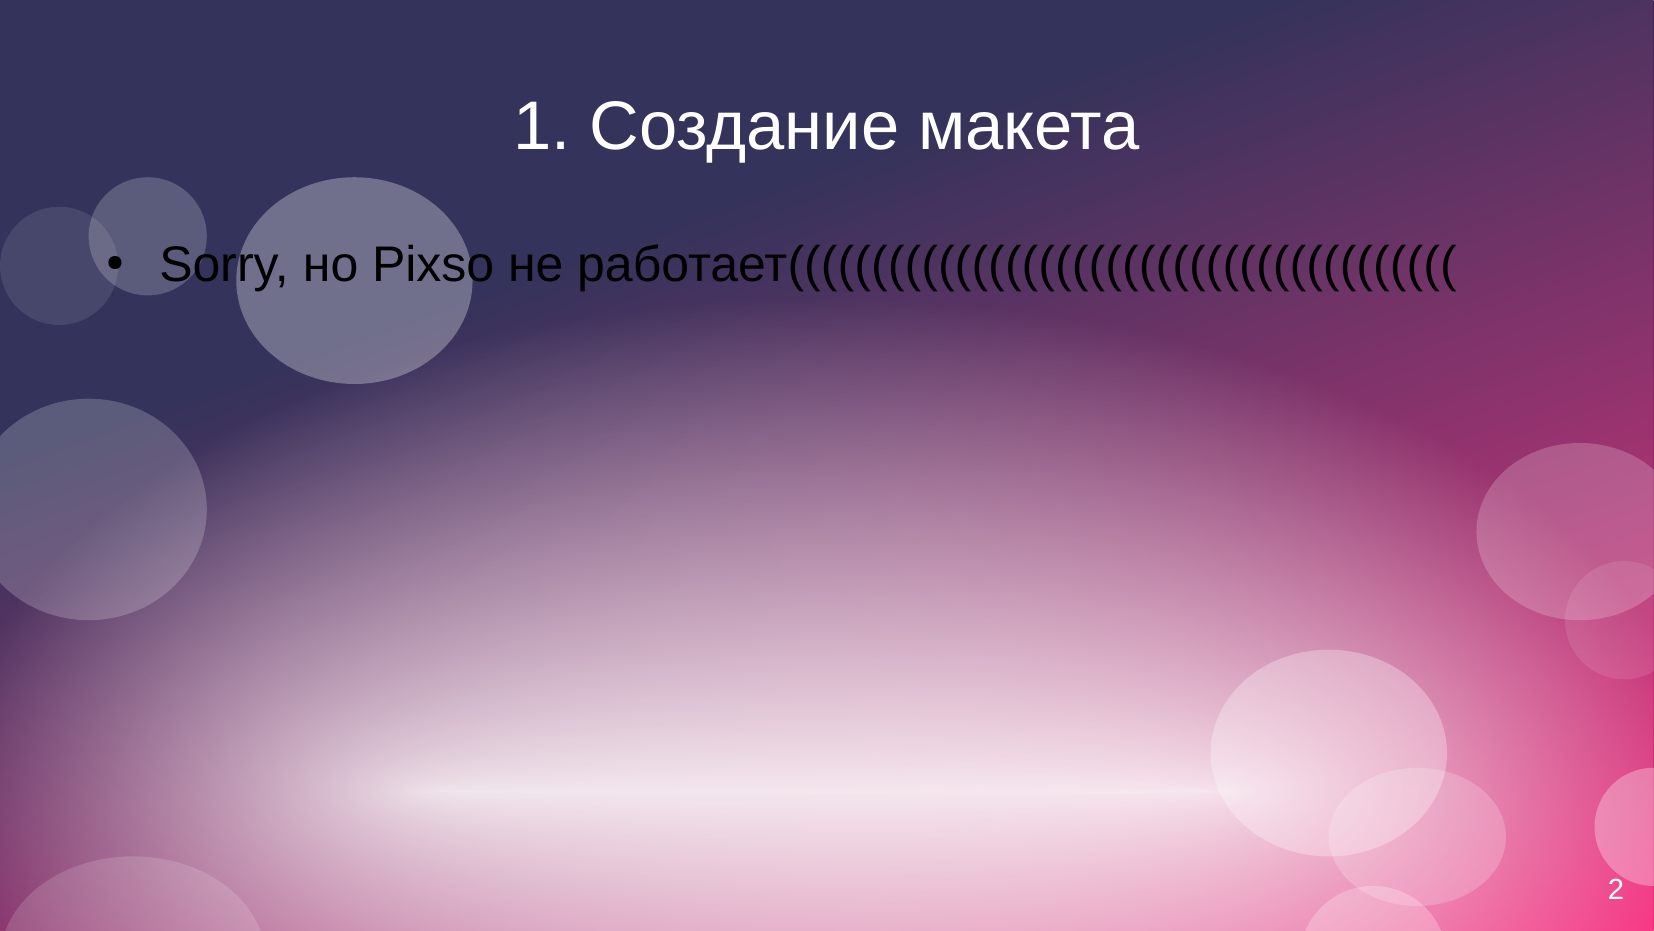

# 1. Создание макета
Sorry, но Pixso не работает((((((((((((((((((((((((((((((((((((((((